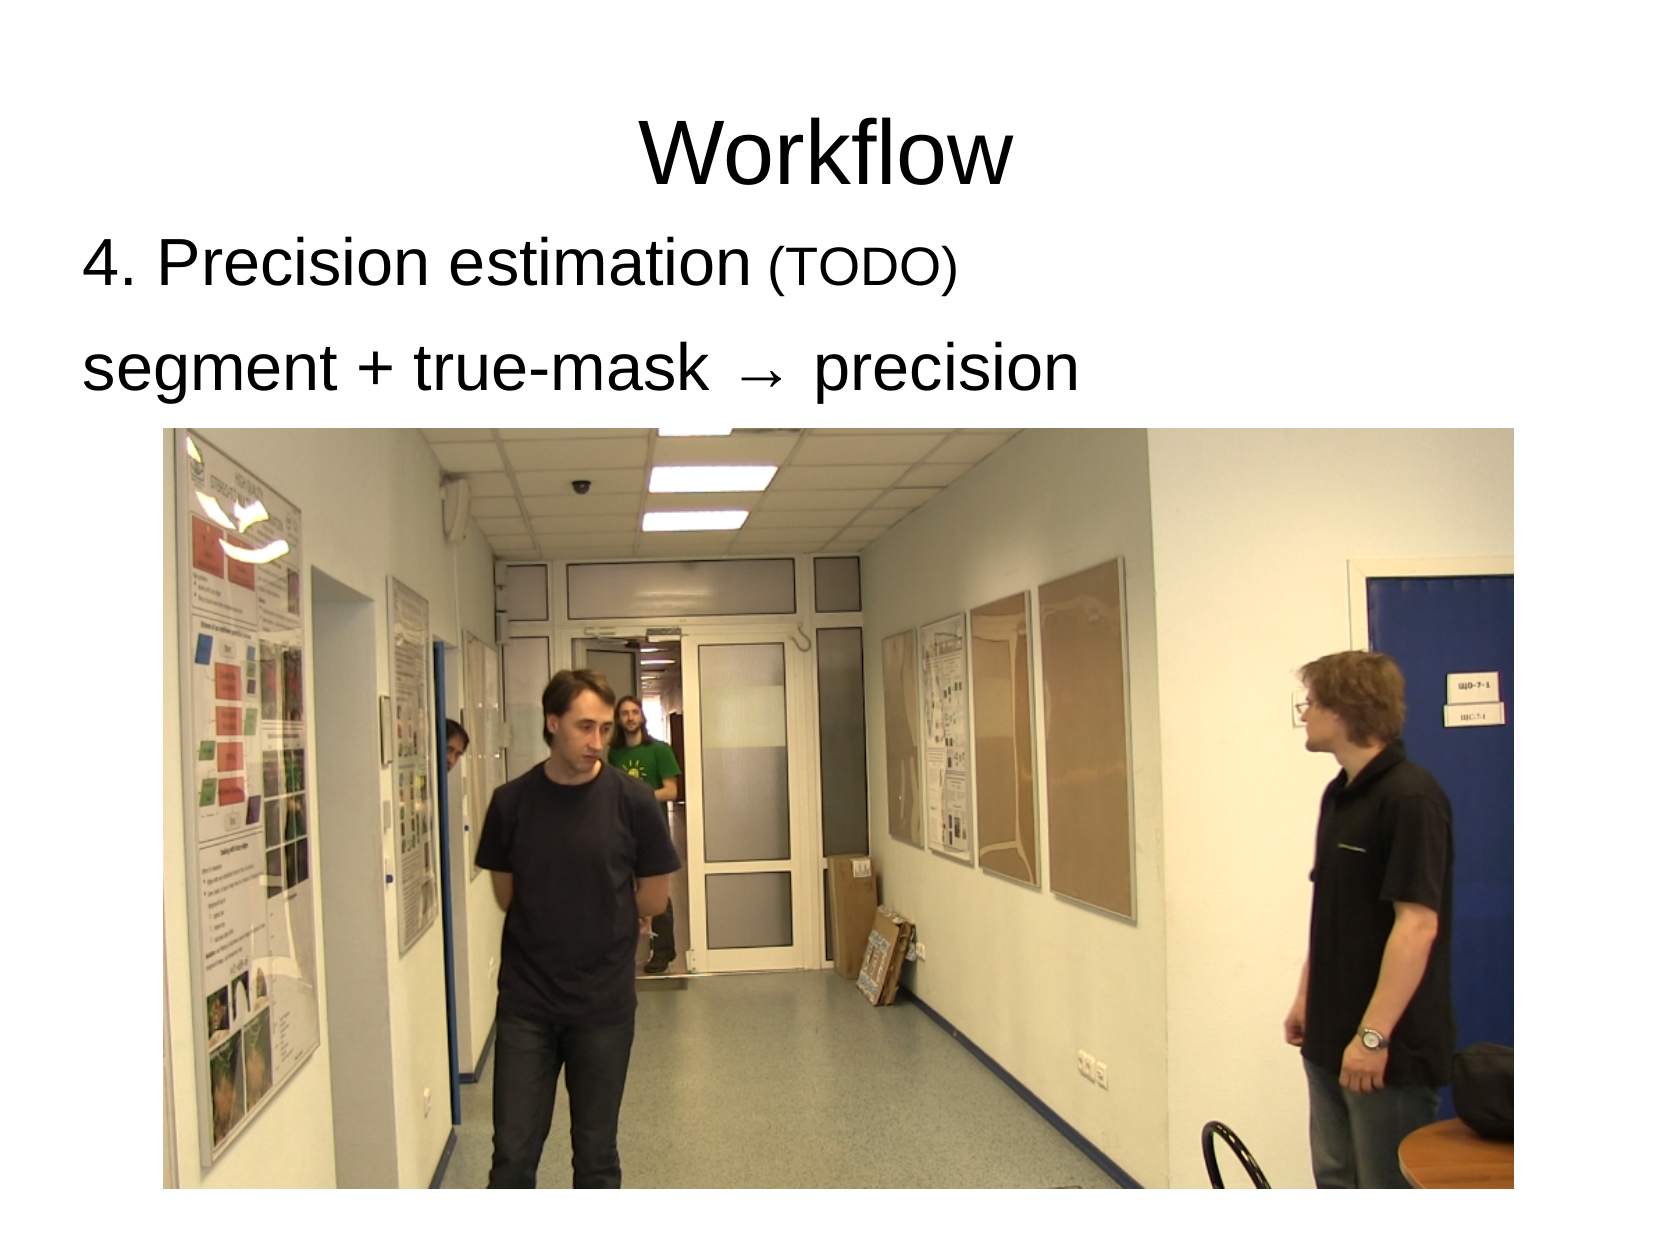

# Workflow
4. Precision estimation (TODO)
segment + true-mask → precision